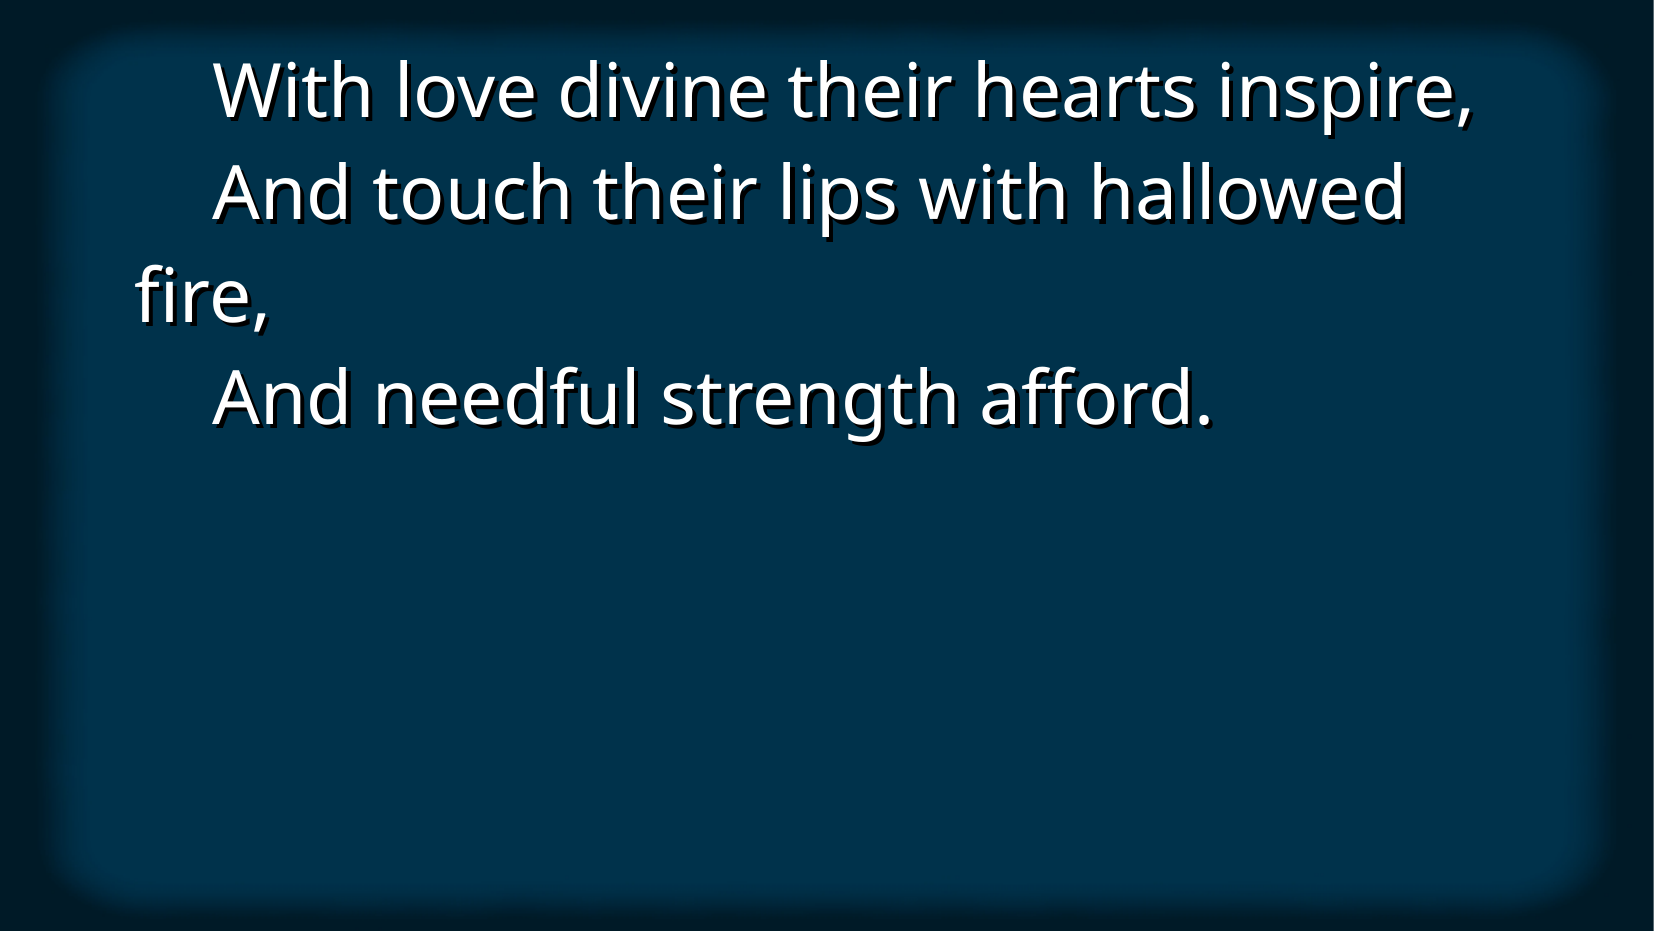

With love divine their hearts inspire,
 And touch their lips with hallowed fire,
 And needful strength afford.